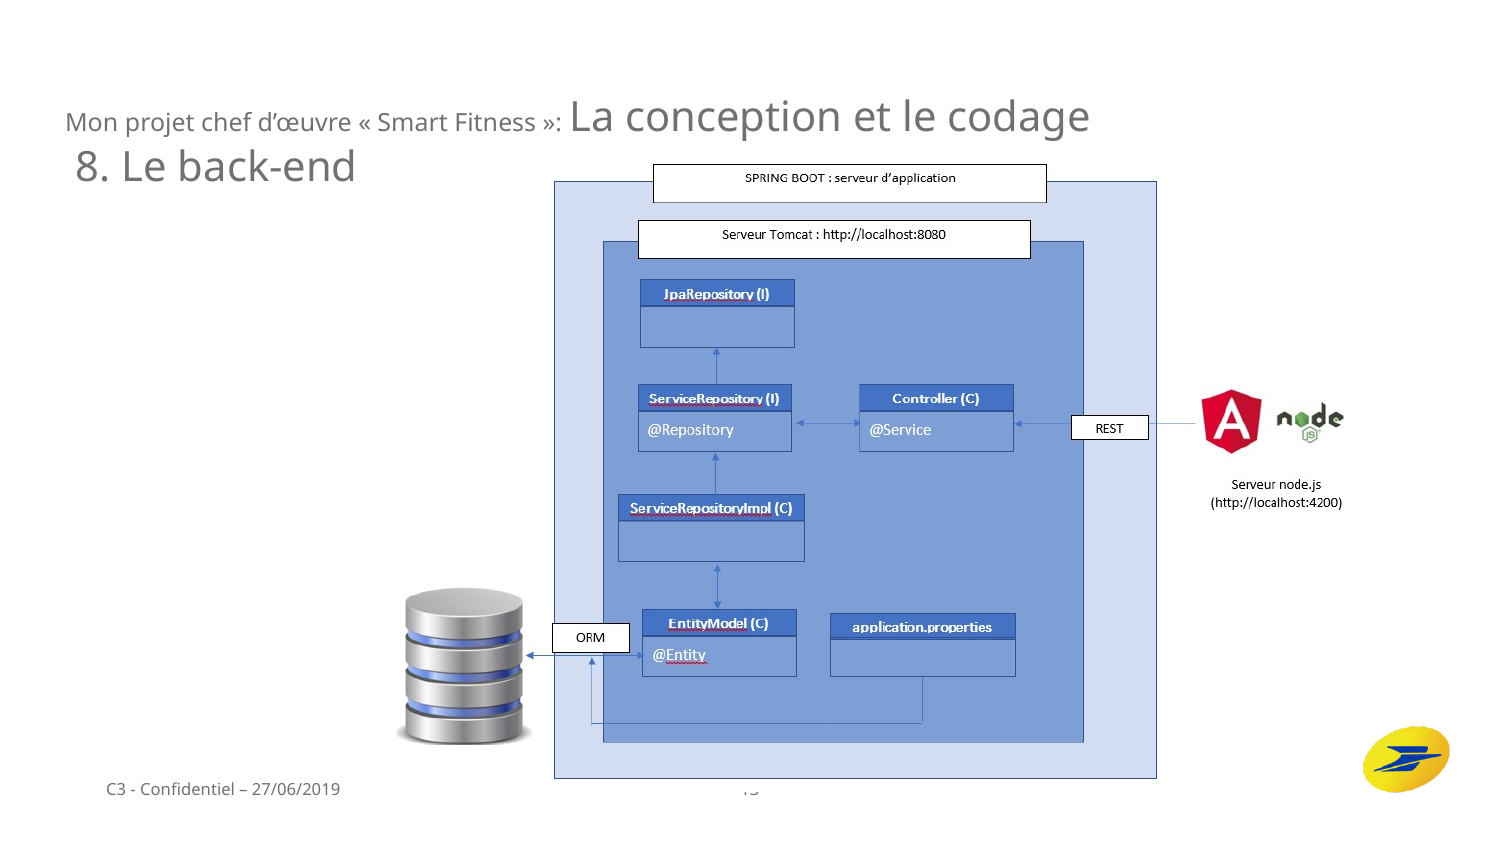

# Mon projet chef d’œuvre « Smart Fitness »: La conception et le codage 8. Le back-end